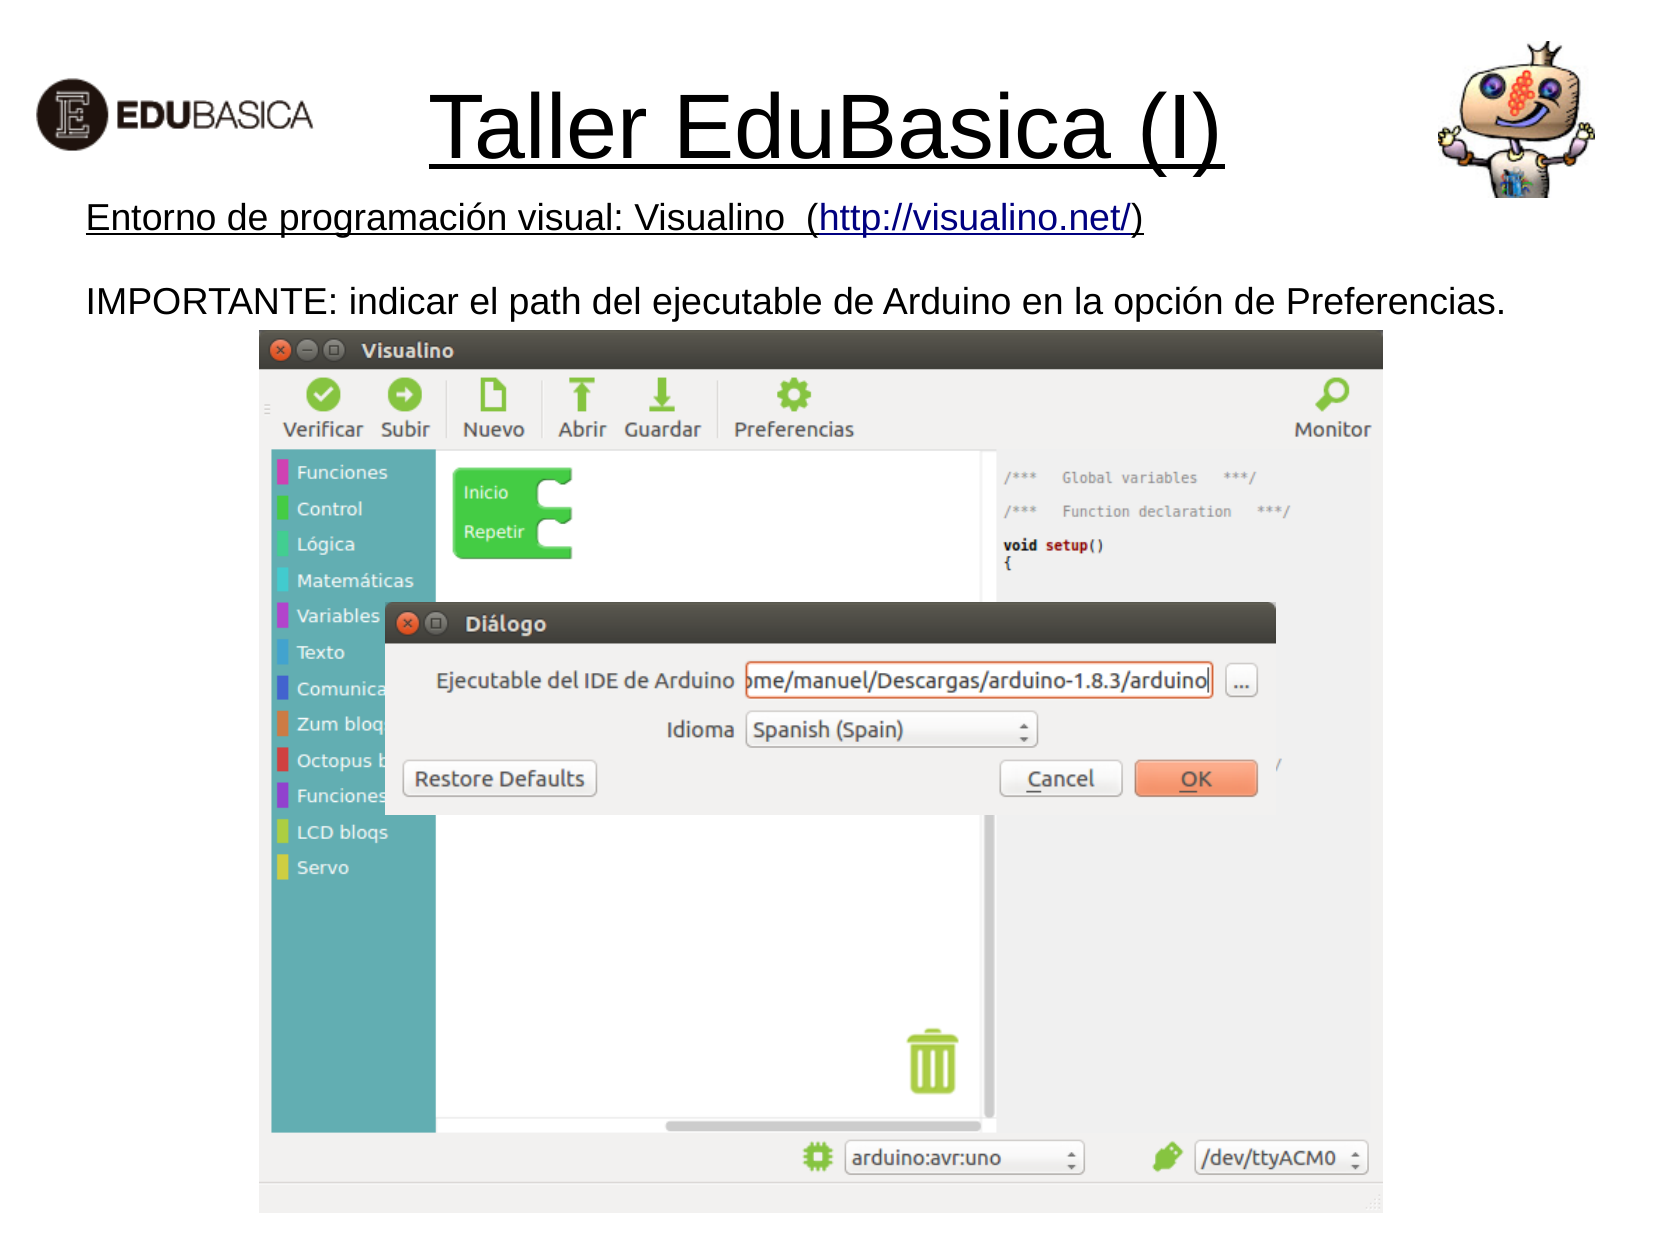

# Taller EduBasica (I)
Entorno de programación visual: Visualino (http://visualino.net/)
IMPORTANTE: indicar el path del ejecutable de Arduino en la opción de Preferencias.